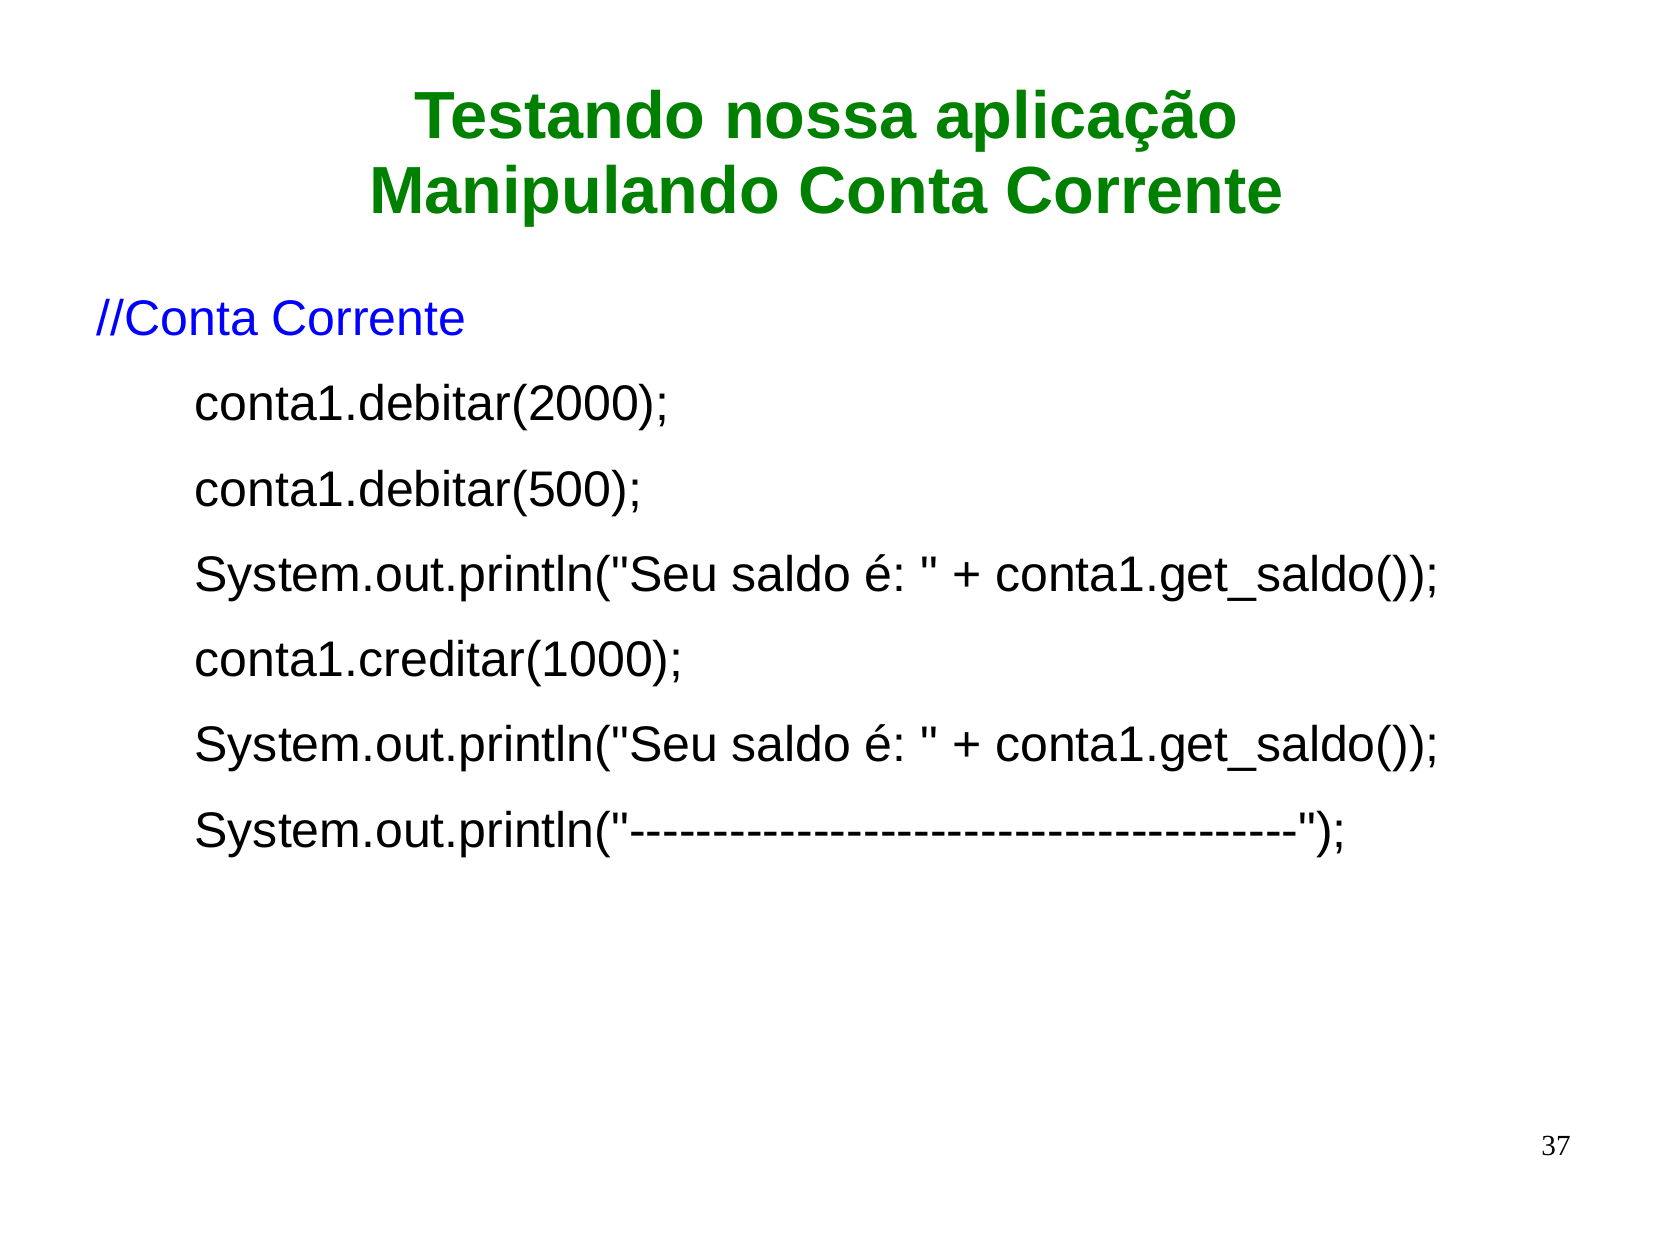

# Testando nossa aplicação Manipulando Conta Corrente
 //Conta Corrente
 conta1.debitar(2000);
 conta1.debitar(500);
 System.out.println("Seu saldo é: " + conta1.get_saldo());
 conta1.creditar(1000);
 System.out.println("Seu saldo é: " + conta1.get_saldo());
 System.out.println("----------------------------------------");
37